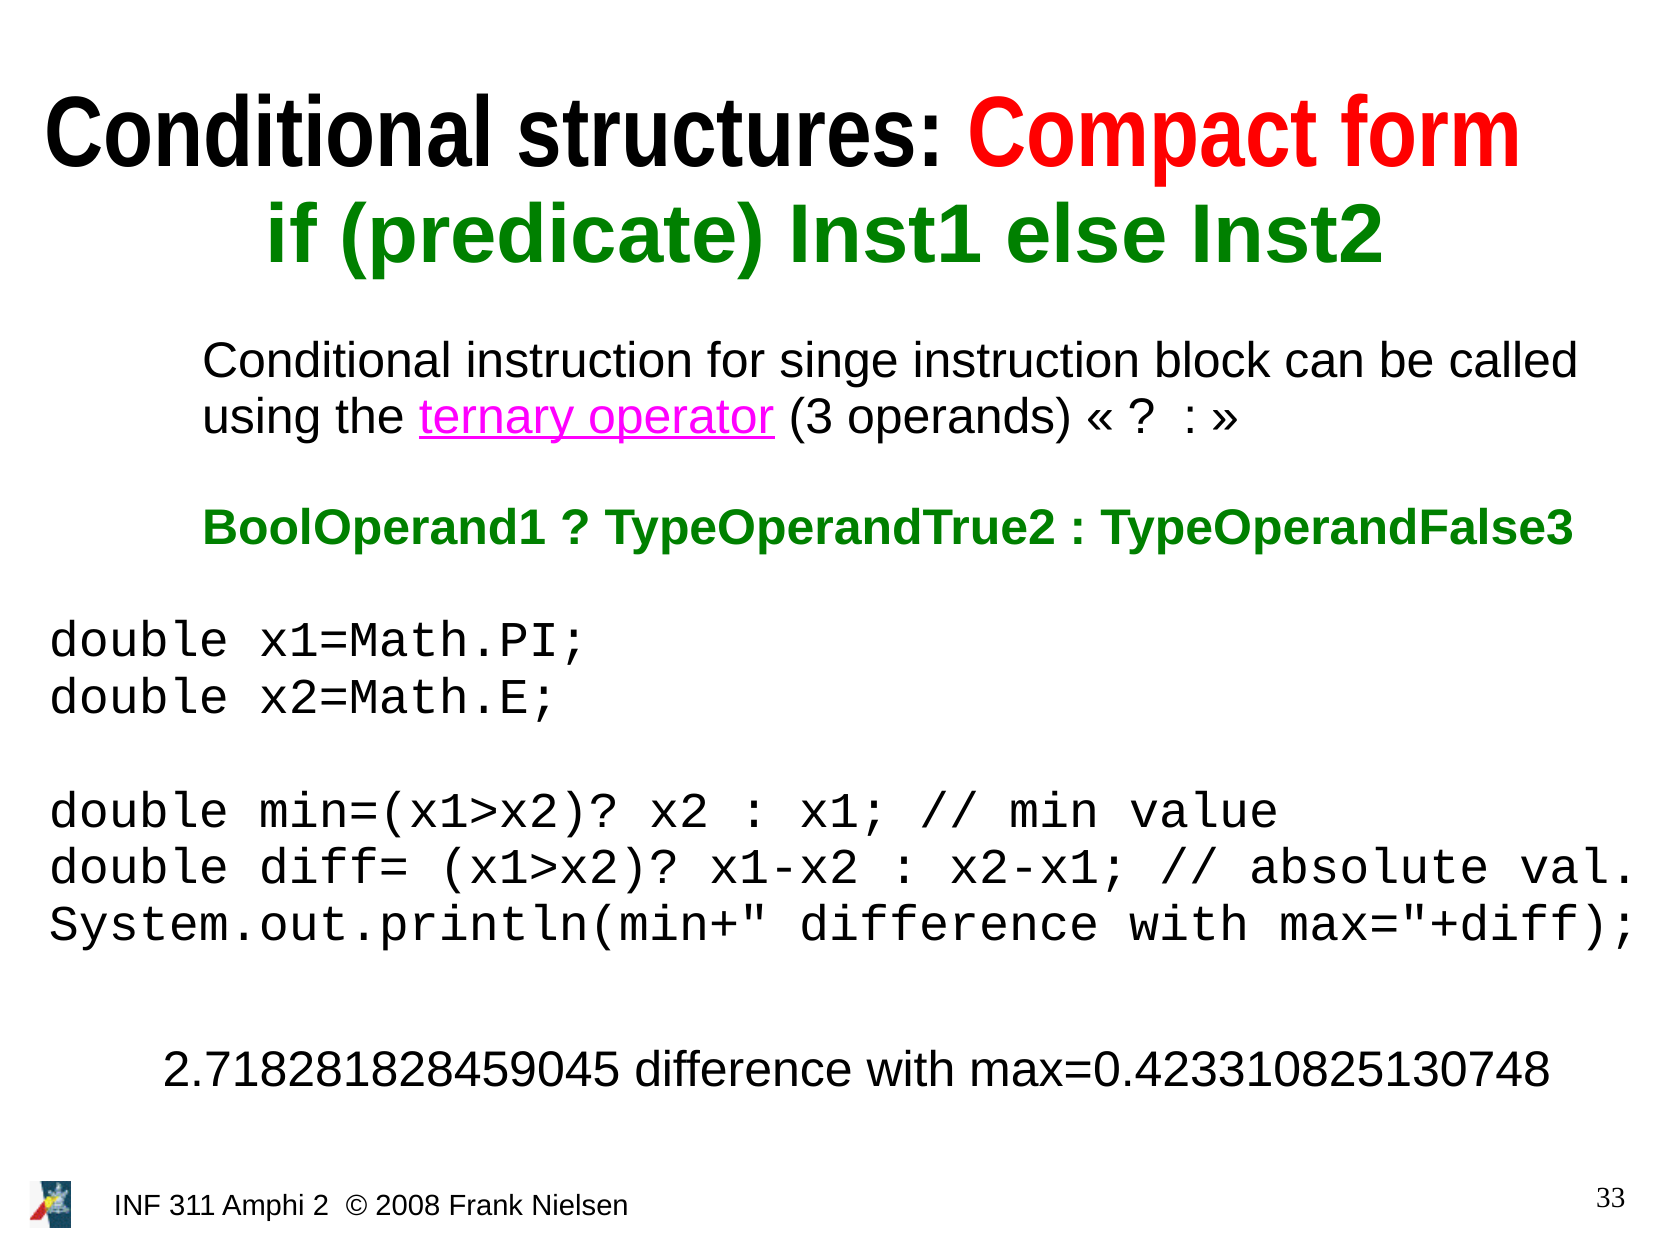

Conditional structures: Compact form
			if (predicate) Inst1 else Inst2
Conditional instruction for singe instruction block can be called
using the ternary operator (3 operands) « ?  : »
BoolOperand1 ? TypeOperandTrue2 : TypeOperandFalse3
double x1=Math.PI;
double x2=Math.E;
double min=(x1>x2)? x2 : x1; // min value
double diff= (x1>x2)? x1-x2 : x2-x1; // absolute val.
System.out.println(min+" difference with max="+diff);
2.718281828459045 difference with max=0.423310825130748